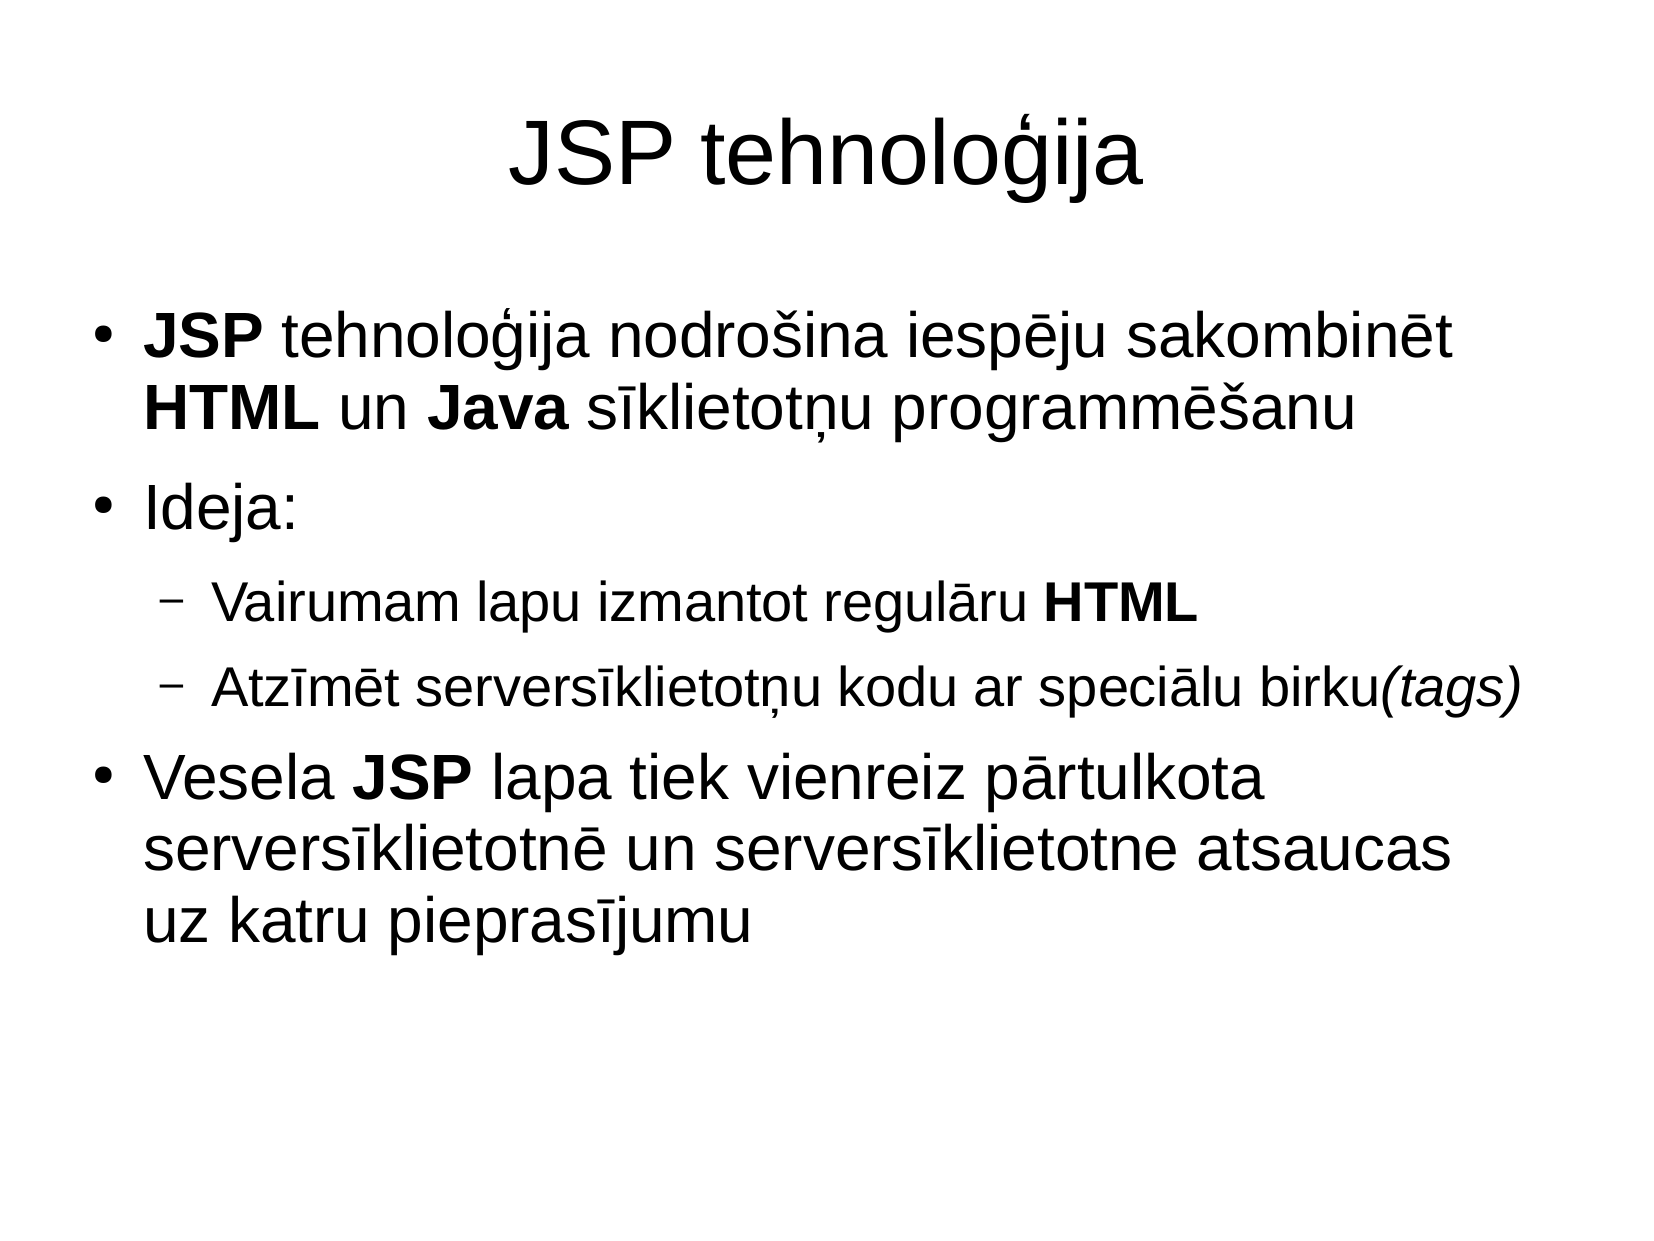

# JSP tehnoloģija
JSP tehnoloģija nodrošina iespēju sakombinēt HTML un Java sīklietotņu programmēšanu
Ideja:
Vairumam lapu izmantot regulāru HTML
Atzīmēt serversīklietotņu kodu ar speciālu birku(tags)
Vesela JSP lapa tiek vienreiz pārtulkota serversīklietotnē un serversīklietotne atsaucas uz katru pieprasījumu